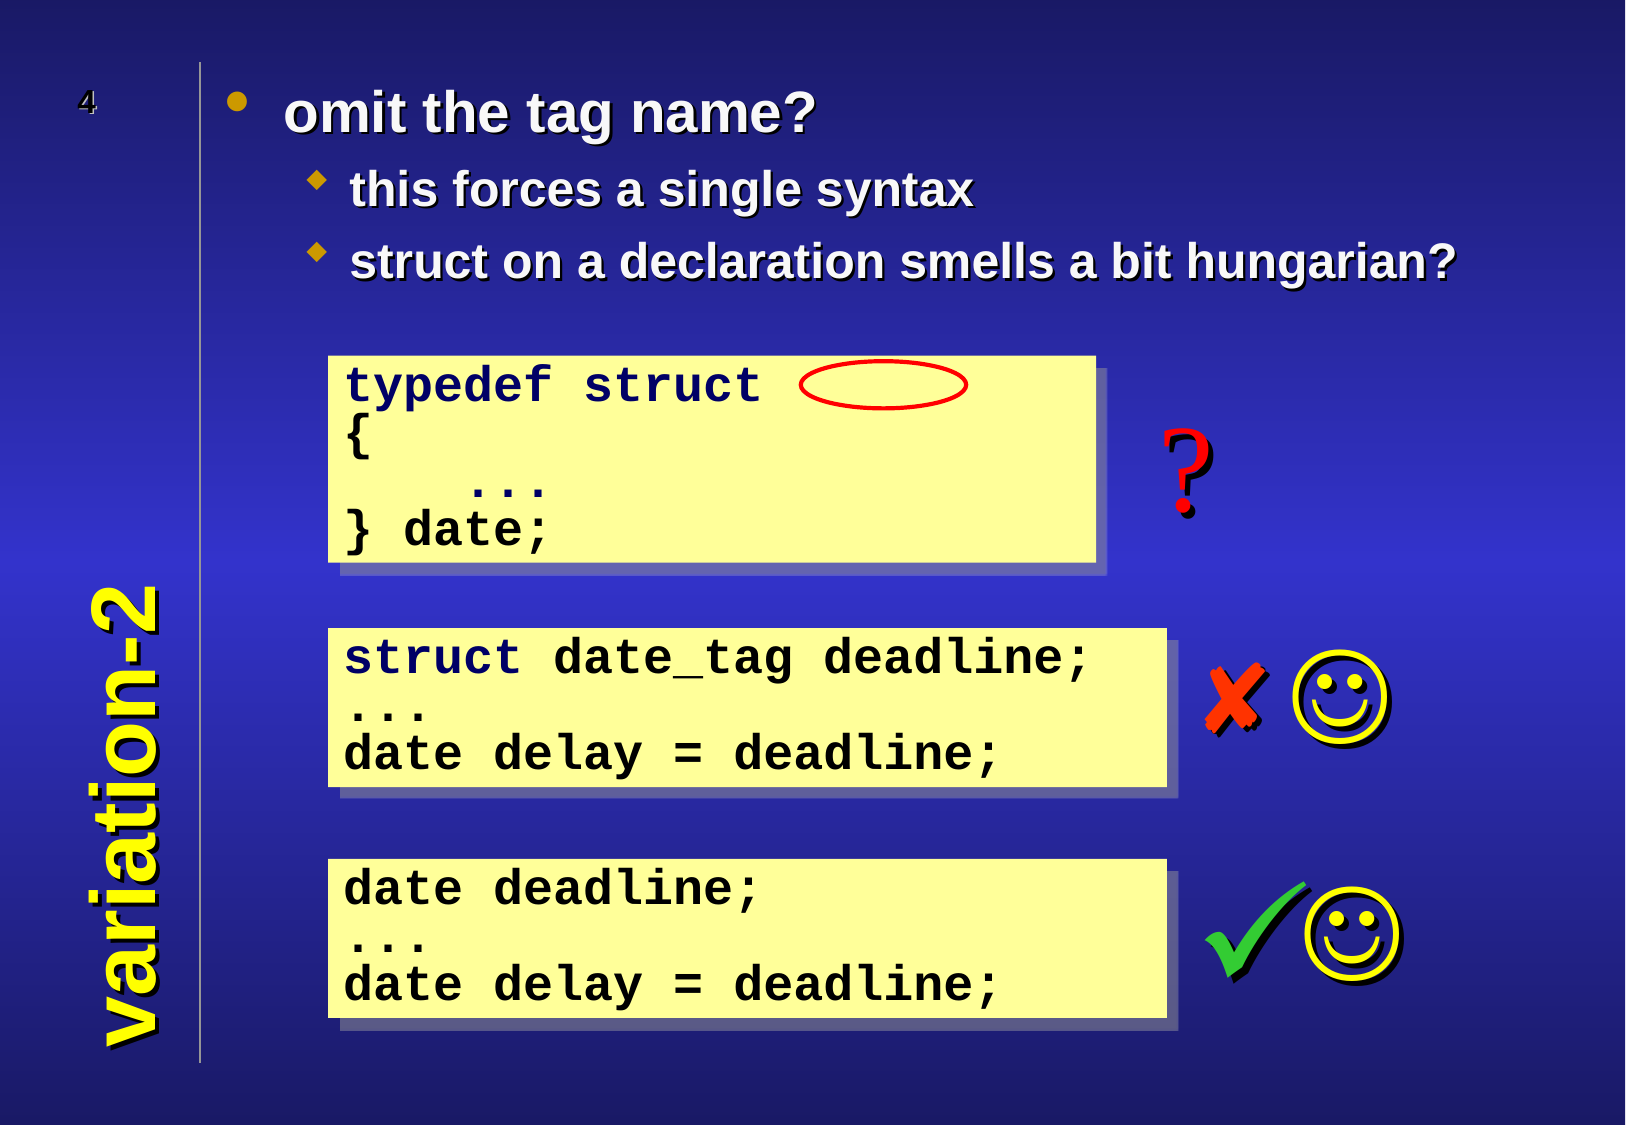

4
omit the tag name?
this forces a single syntax
struct on a declaration smells a bit hungarian?
typedef struct
{
 ...
} date;
?
# variation-2


struct date_tag deadline;
...
date delay = deadline;


date deadline;
...
date delay = deadline;